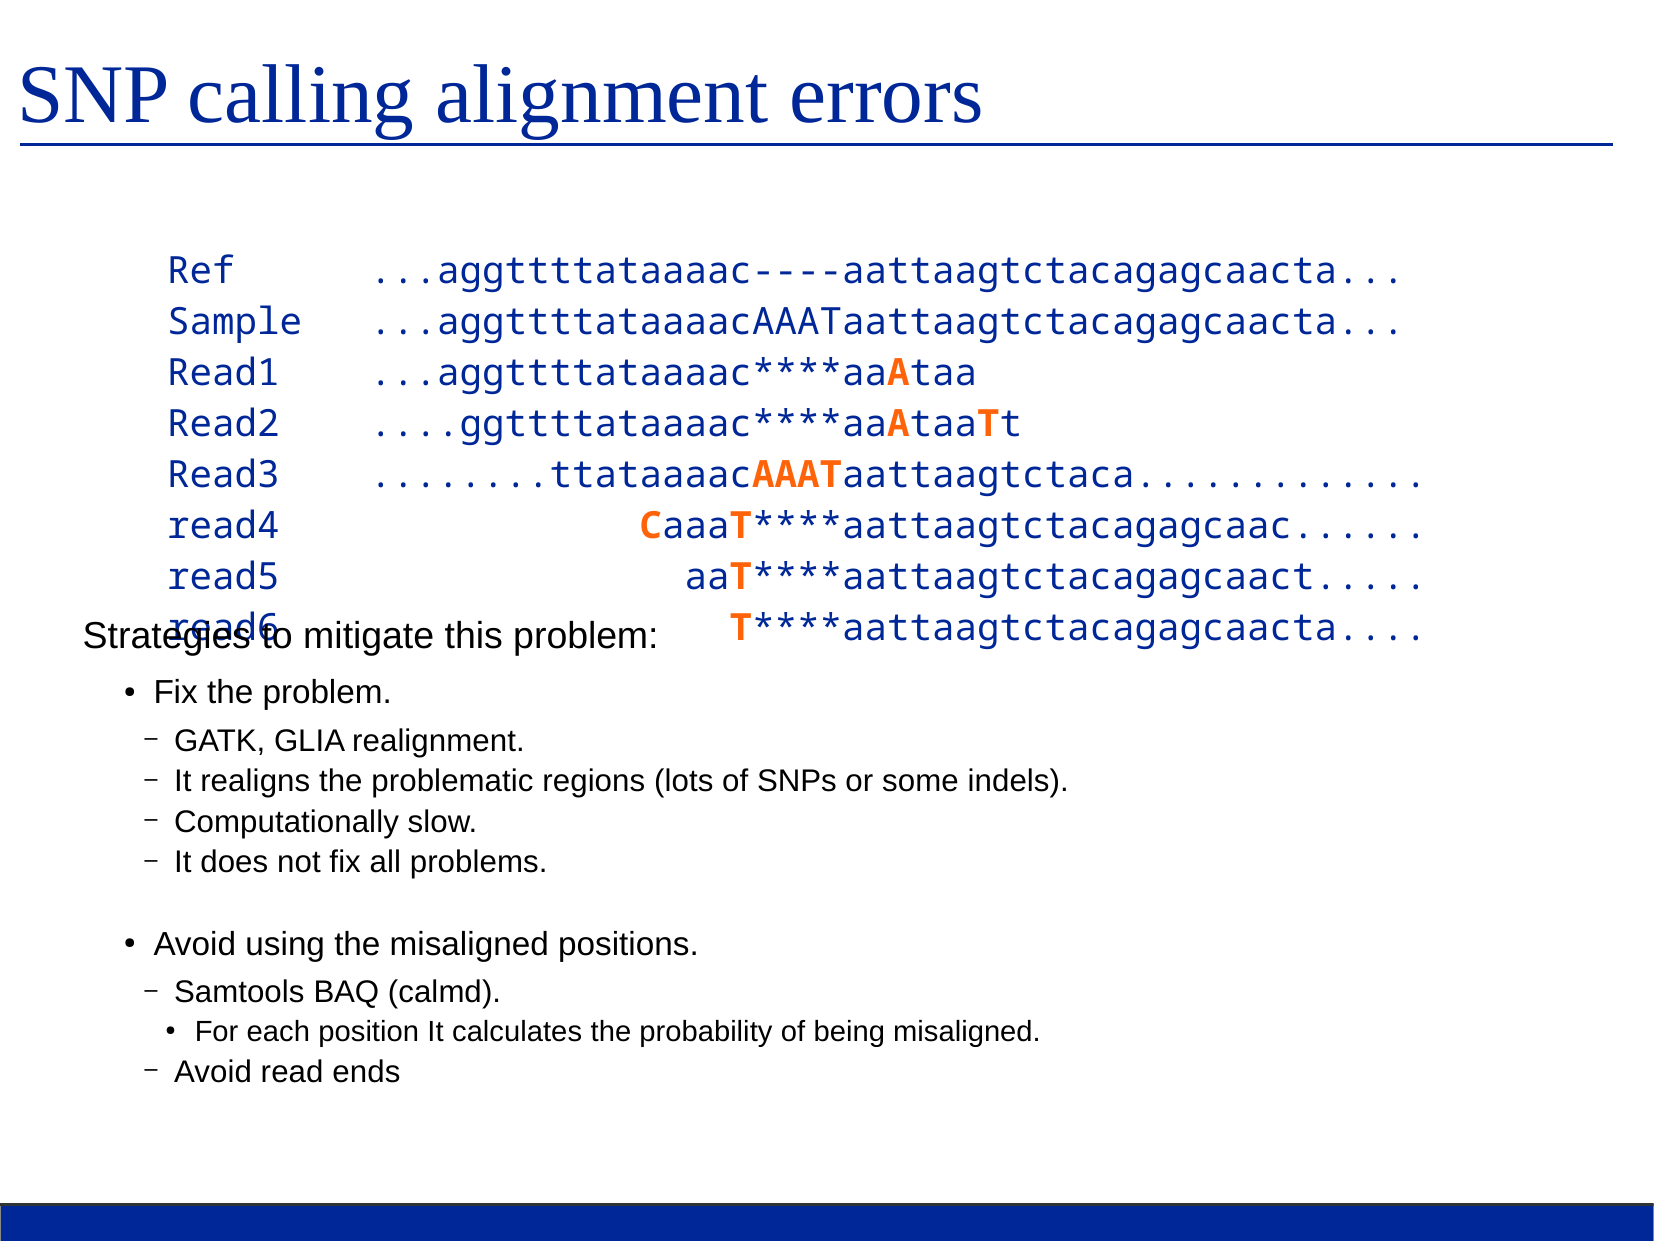

# SNP calling alignment errors
 Ref ...aggttttataaaac----aattaagtctacagagcaacta...
 Sample ...aggttttataaaacAAATaattaagtctacagagcaacta...
 Read1 ...aggttttataaaac****aaAtaa
 Read2 ....ggttttataaaac****aaAtaaTt
 Read3 ........ttataaaacAAATaattaagtctaca.............
 read4 CaaaT****aattaagtctacagagcaac......
 read5 aaT****aattaagtctacagagcaact.....
 read6 T****aattaagtctacagagcaacta....
Strategies to mitigate this problem:
Fix the problem.
GATK, GLIA realignment.
It realigns the problematic regions (lots of SNPs or some indels).
Computationally slow.
It does not fix all problems.
Avoid using the misaligned positions.
Samtools BAQ (calmd).
For each position It calculates the probability of being misaligned.
Avoid read ends